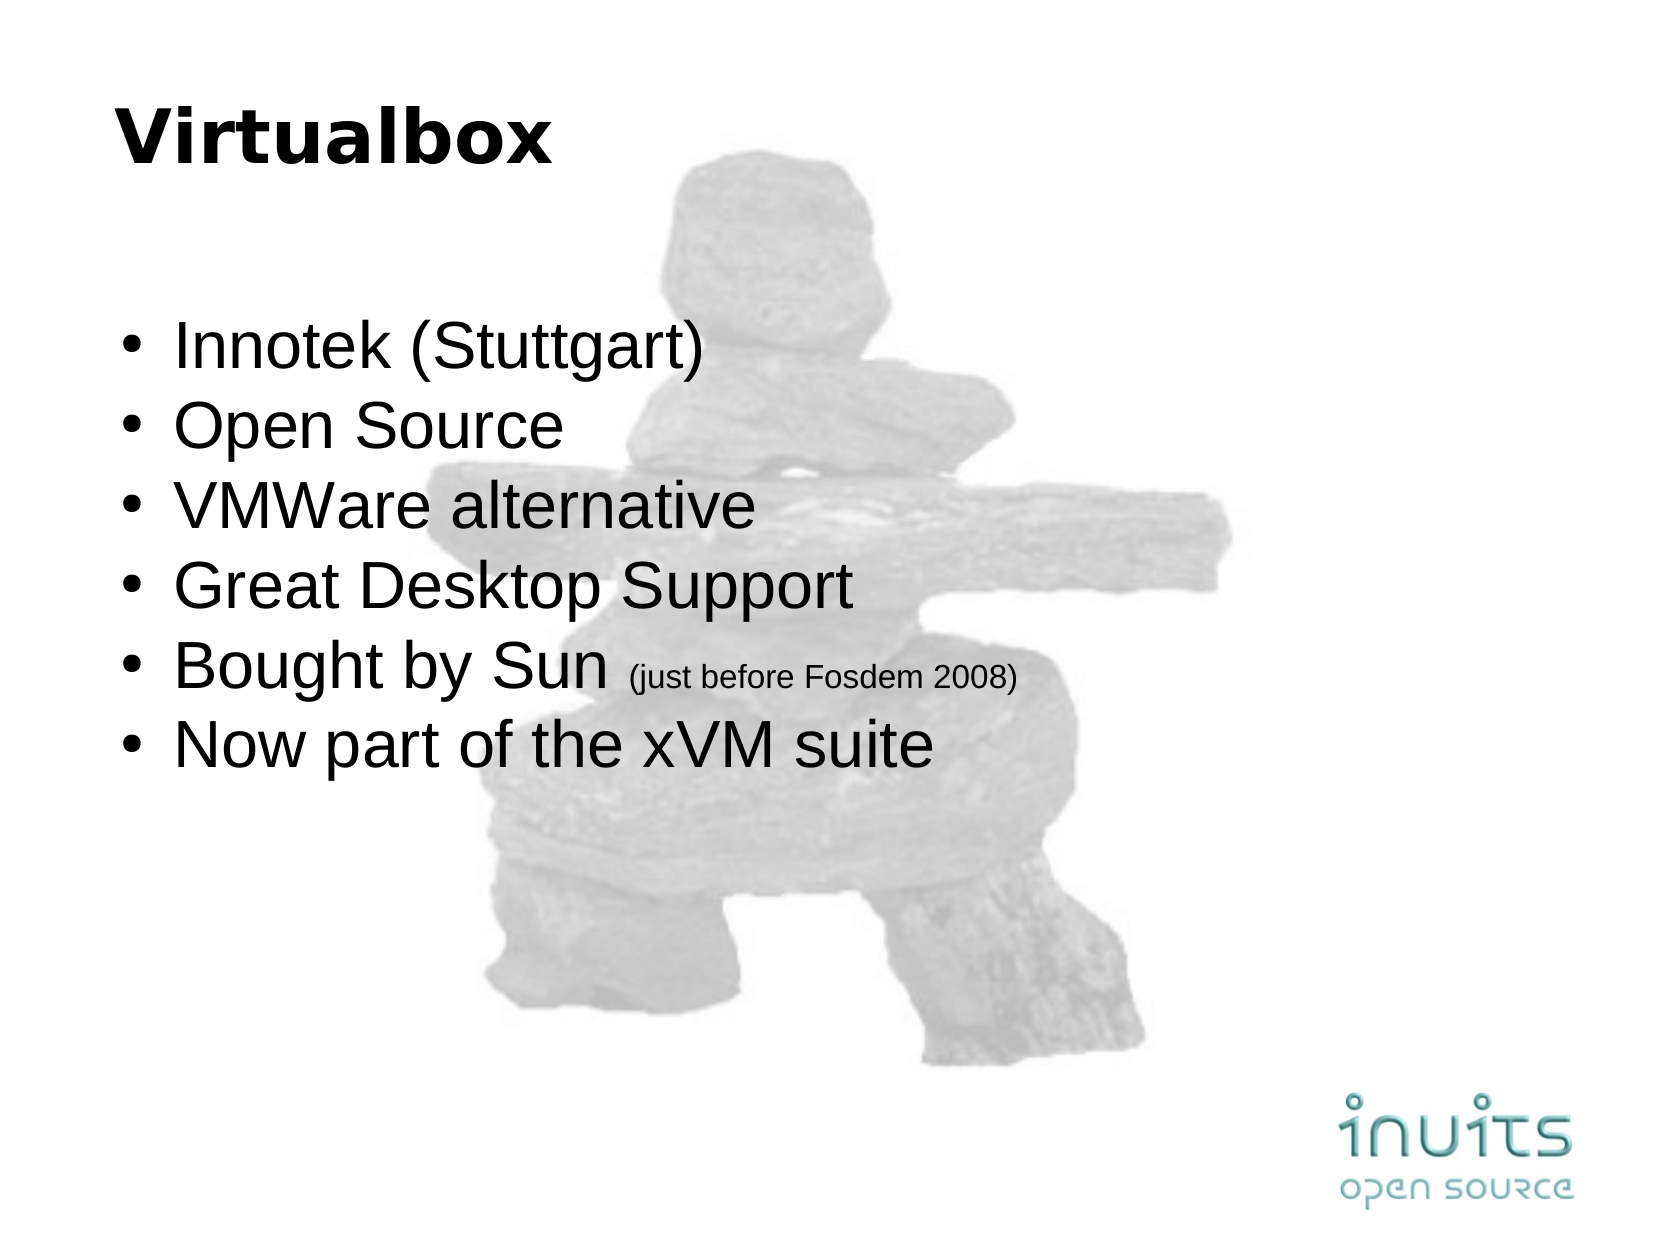

Virtualbox
# Innotek (Stuttgart)
Open Source
VMWare alternative
Great Desktop Support
Bought by Sun (just before Fosdem 2008)
Now part of the xVM suite